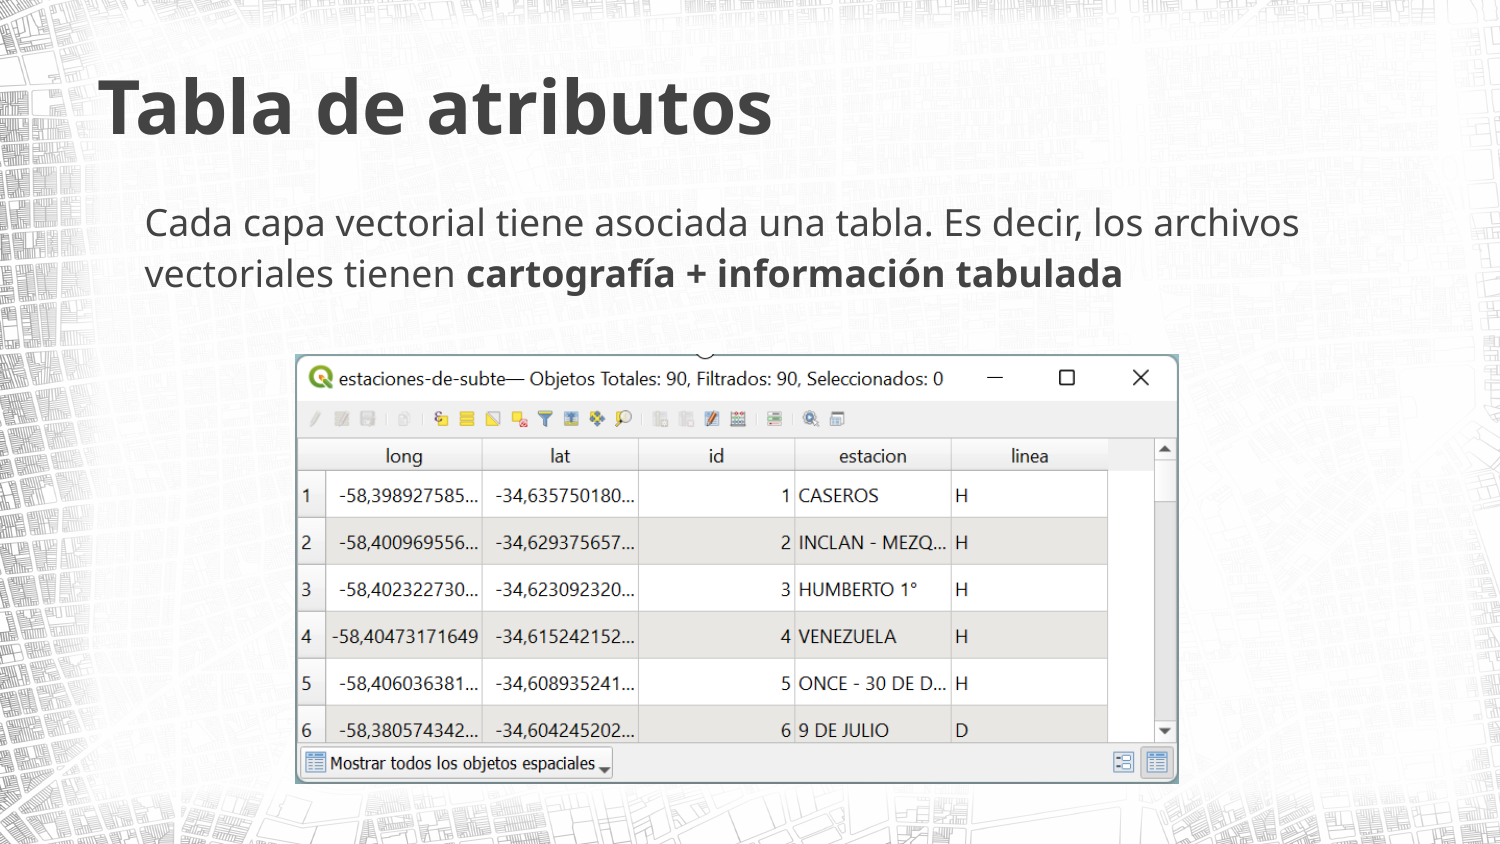

Tabla de atributos
Cada capa vectorial tiene asociada una tabla. Es decir, los archivos vectoriales tienen cartografía + información tabulada